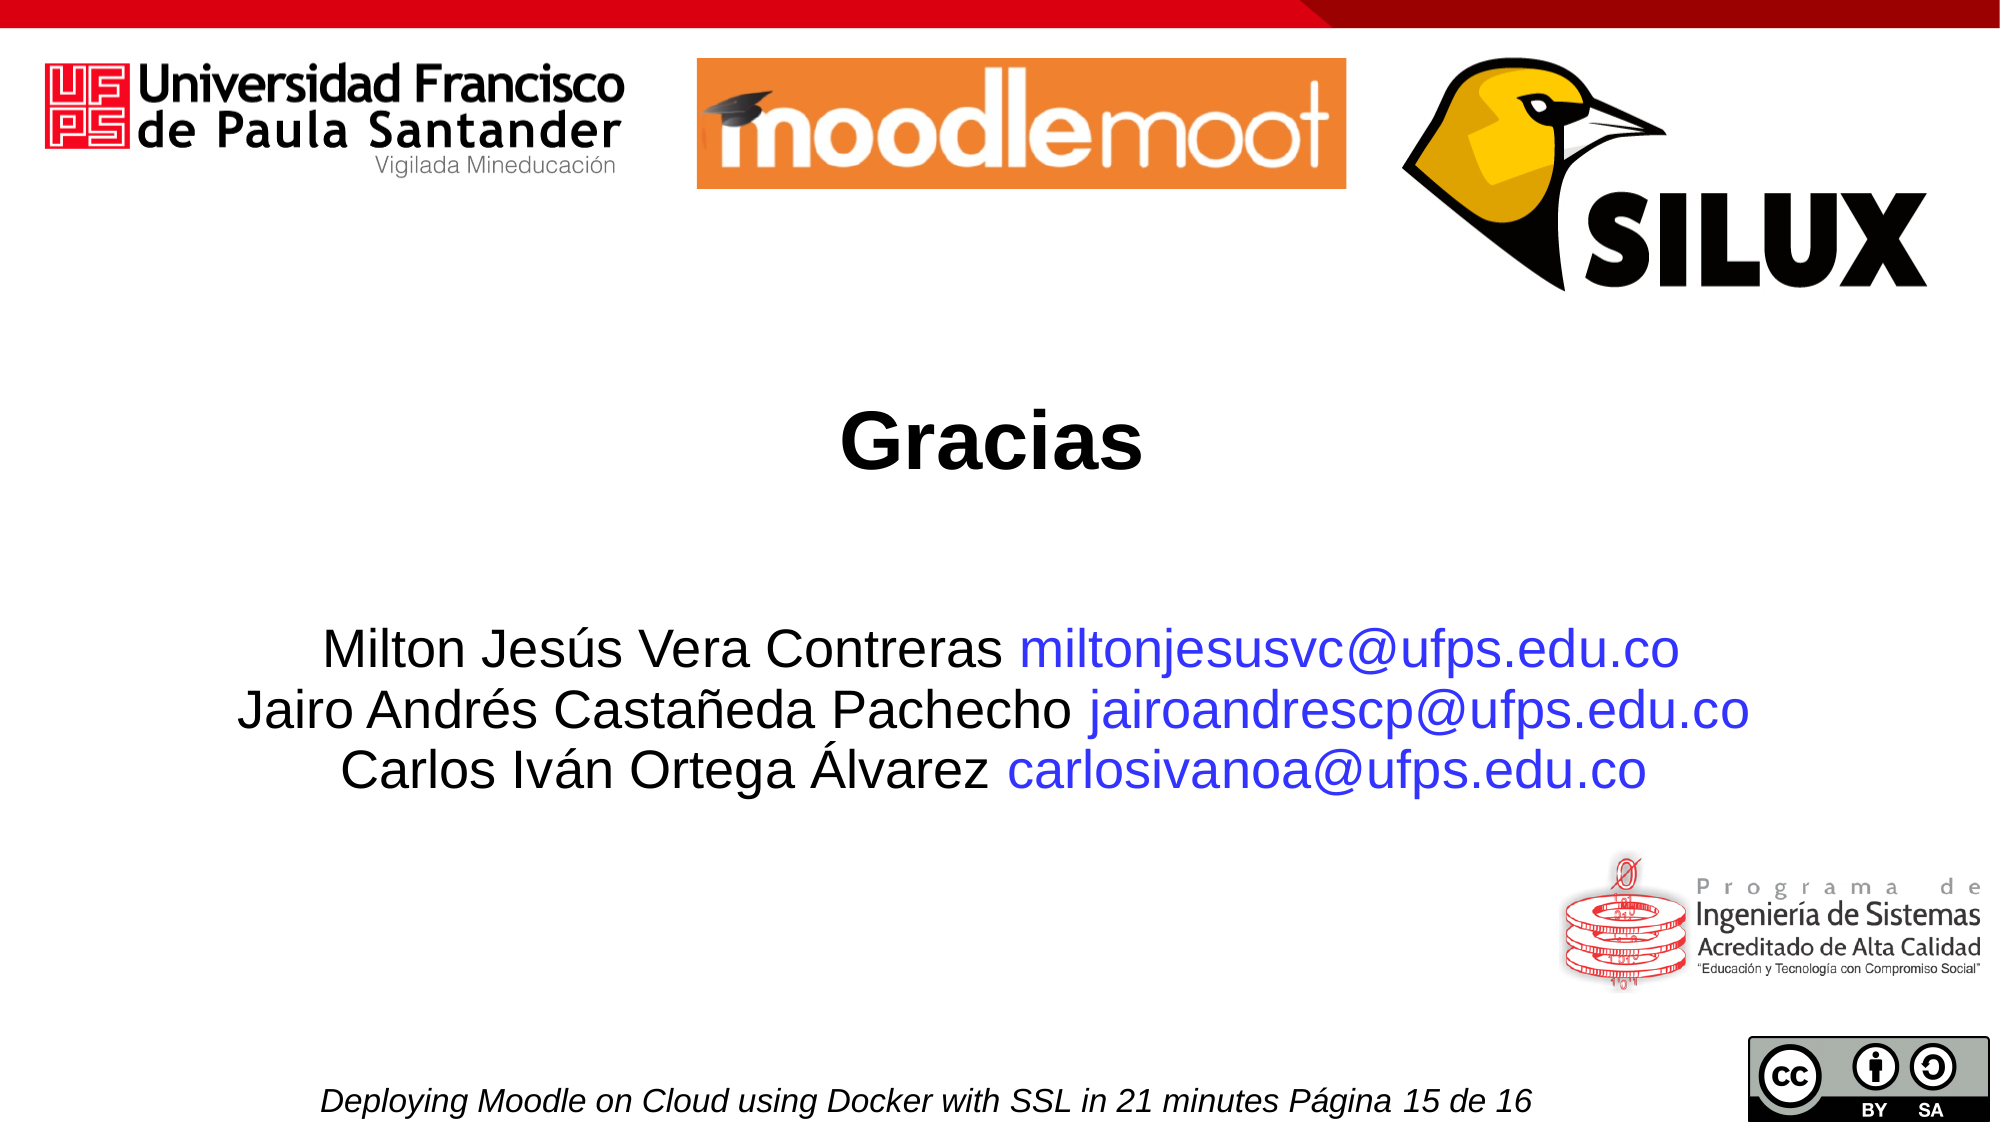

# Gracias
Milton Jesús Vera Contreras miltonjesusvc@ufps.edu.co
Jairo Andrés Castañeda Pachecho jairoandrescp@ufps.edu.co
Carlos Iván Ortega Álvarez carlosivanoa@ufps.edu.co
Deploying Moodle on Cloud using Docker with SSL in 21 minutes Página de 16